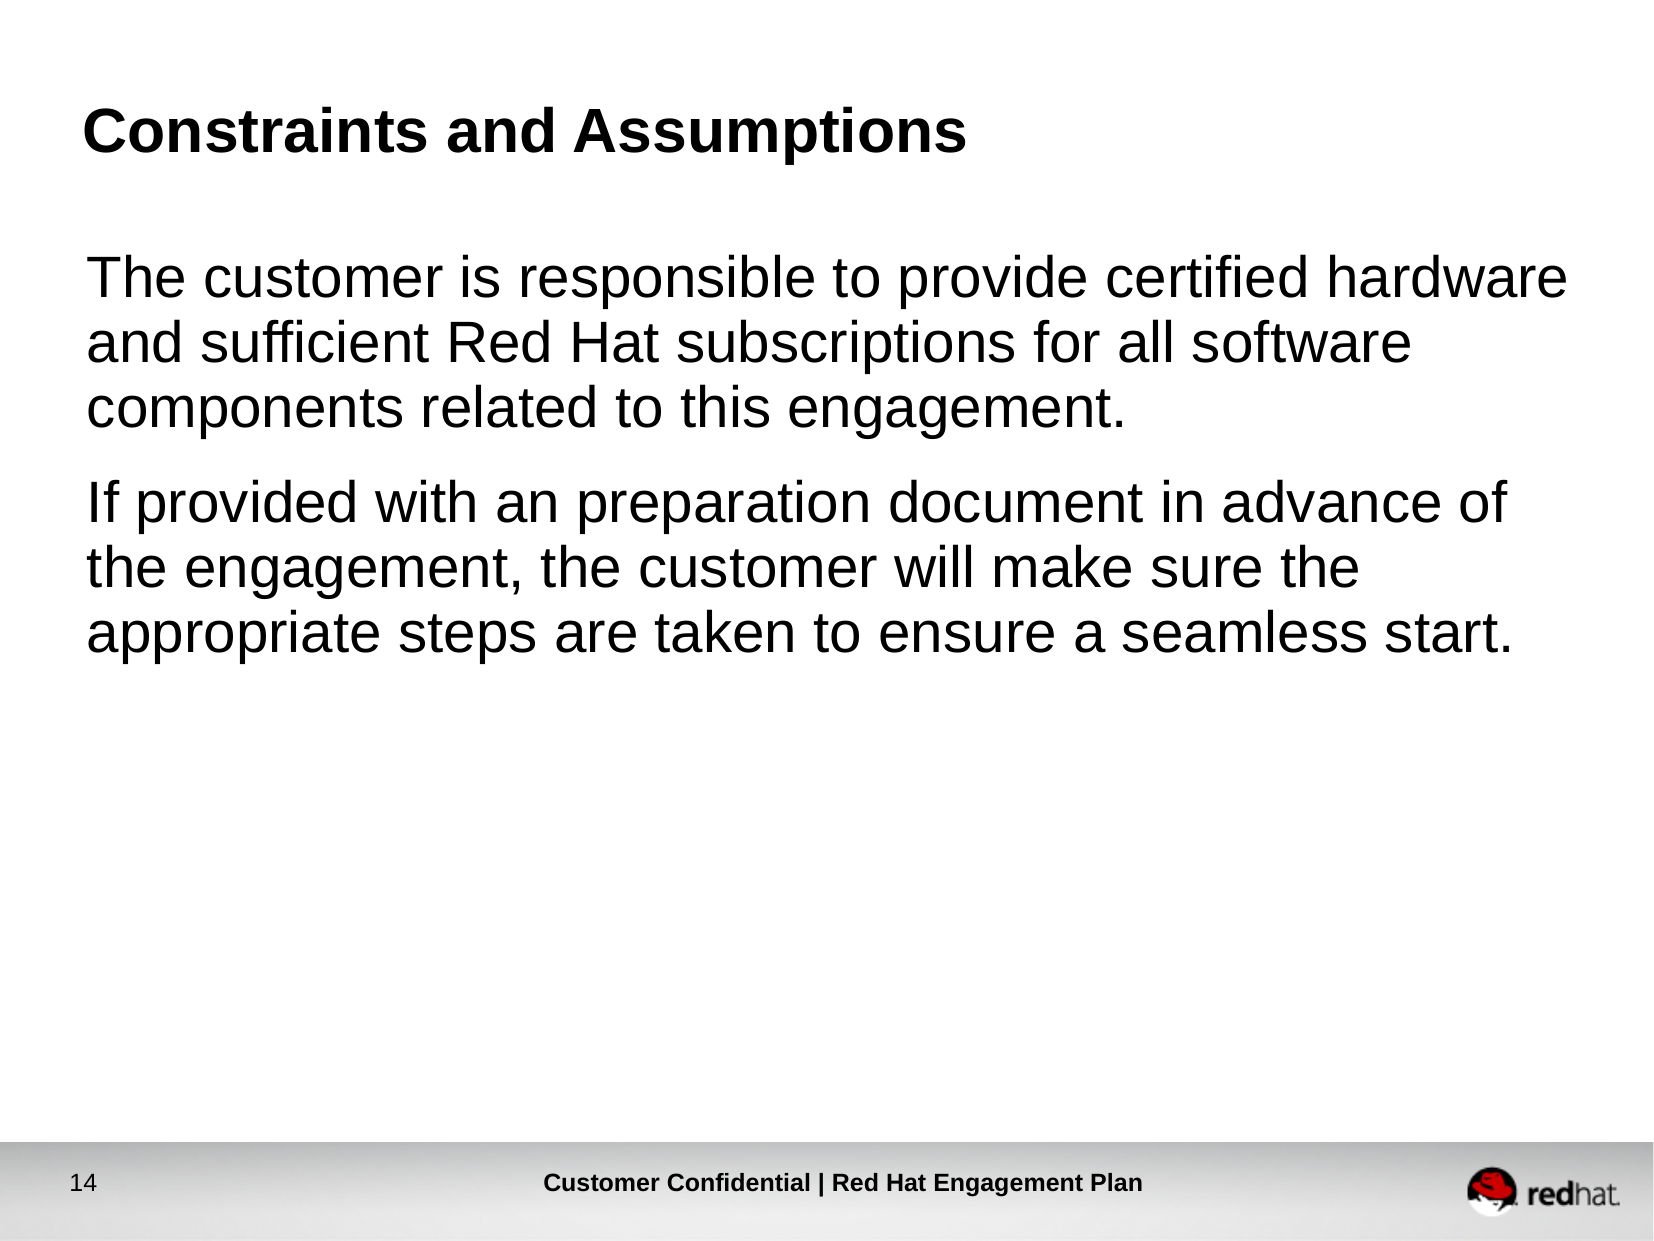

# Constraints and Assumptions
The customer is responsible to provide certified hardware and sufficient Red Hat subscriptions for all software components related to this engagement.
If provided with an preparation document in advance of the engagement, the customer will make sure the appropriate steps are taken to ensure a seamless start.